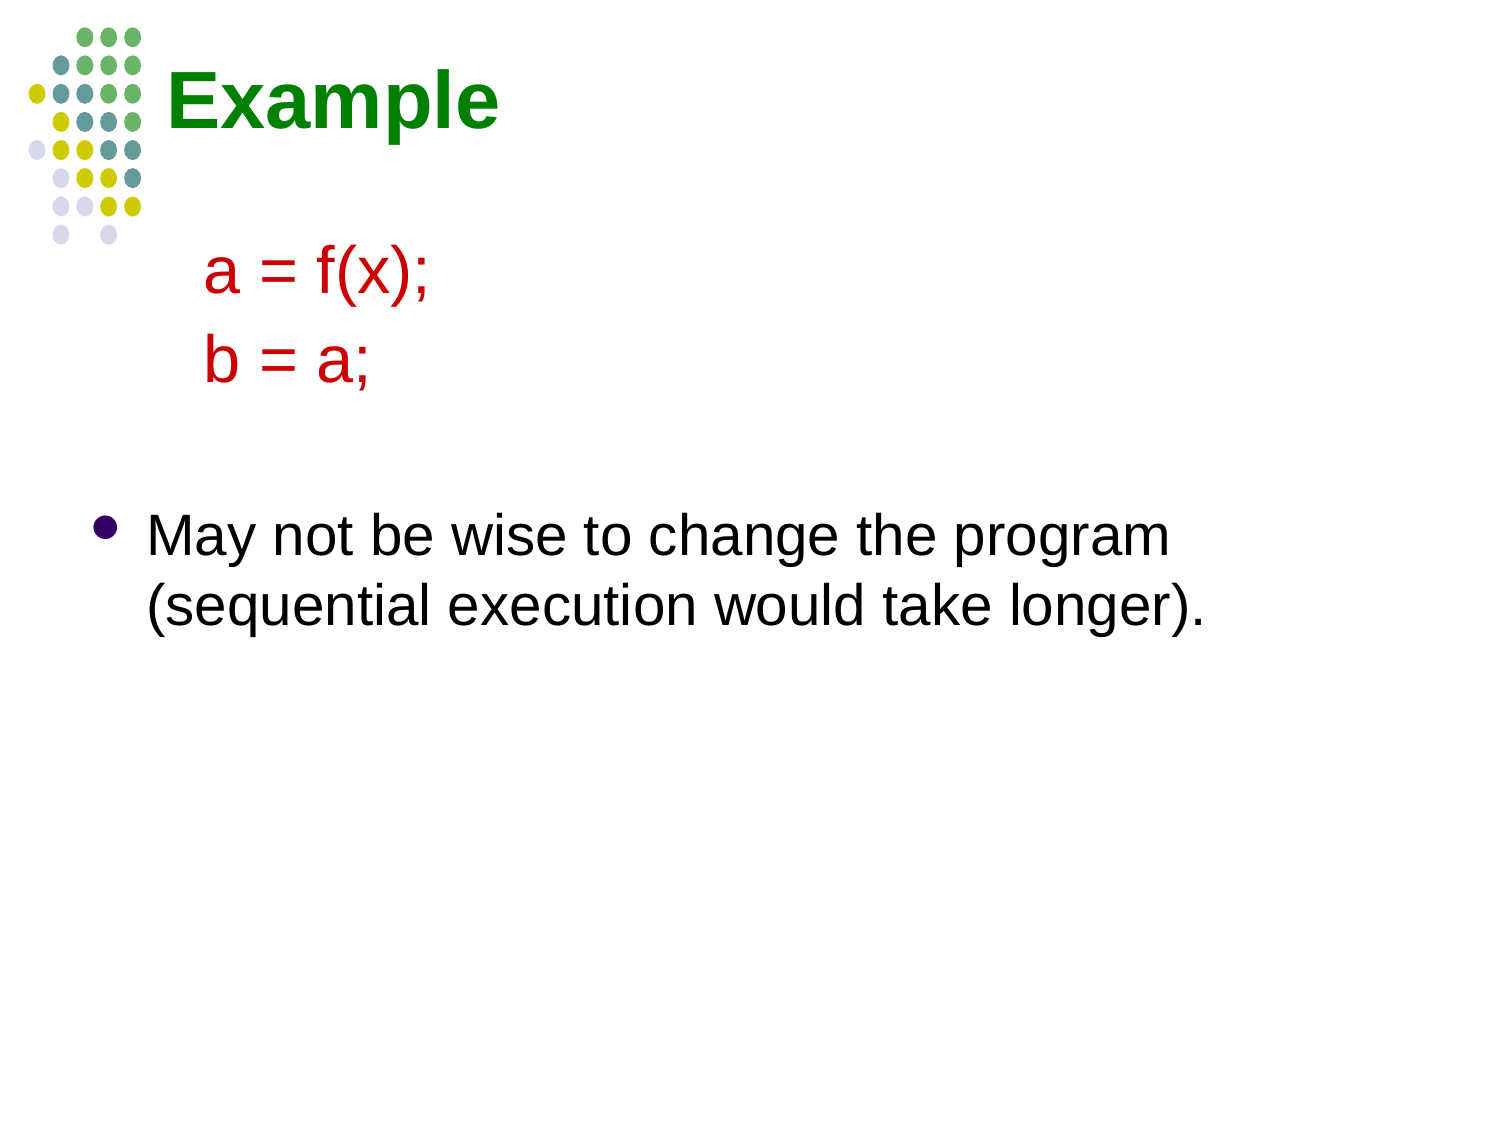

# Example
a = f(x);
b = a;
May not be wise to change the program (sequential execution would take longer).